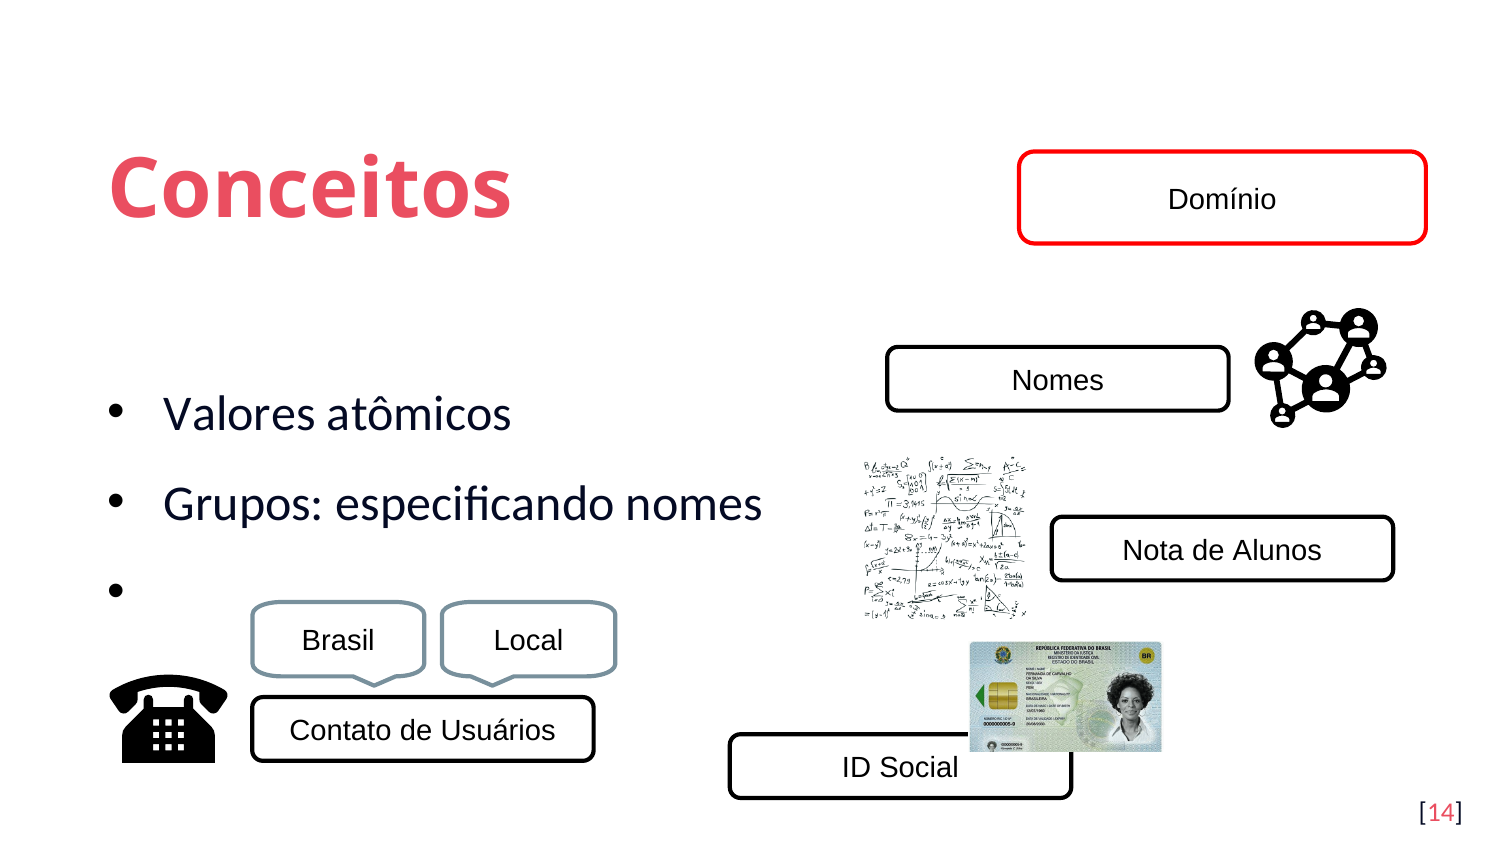

Conceitos
Domínio
Valores atômicos
Grupos: especificando nomes
Nomes
Nota de Alunos
Brasil
Local
Contato de Usuários
ID Social